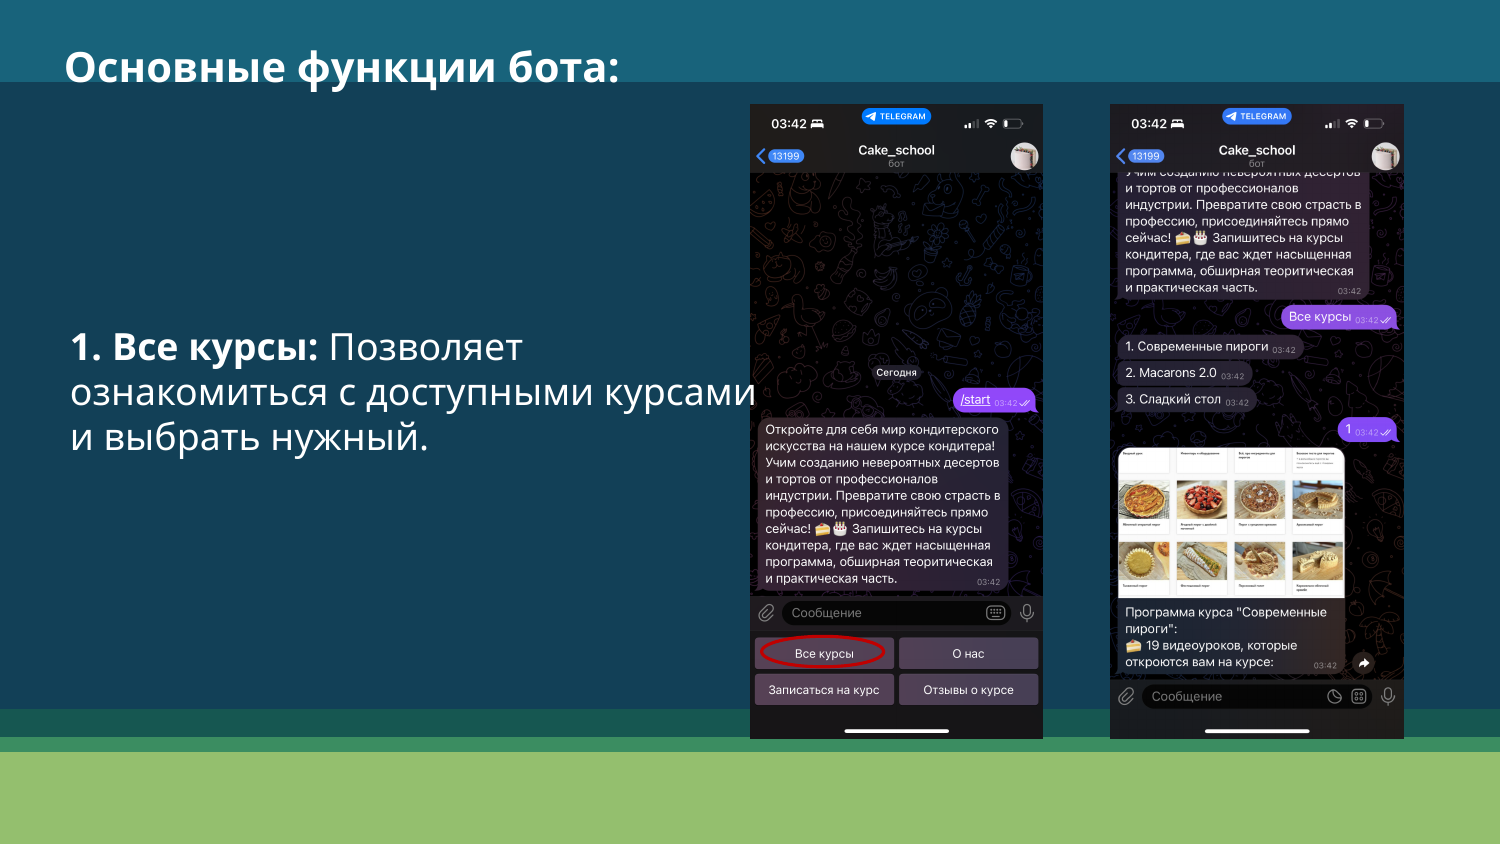

# Основные функции бота:
1. Все курсы: Позволяет ознакомиться с доступными курсами и выбрать нужный.